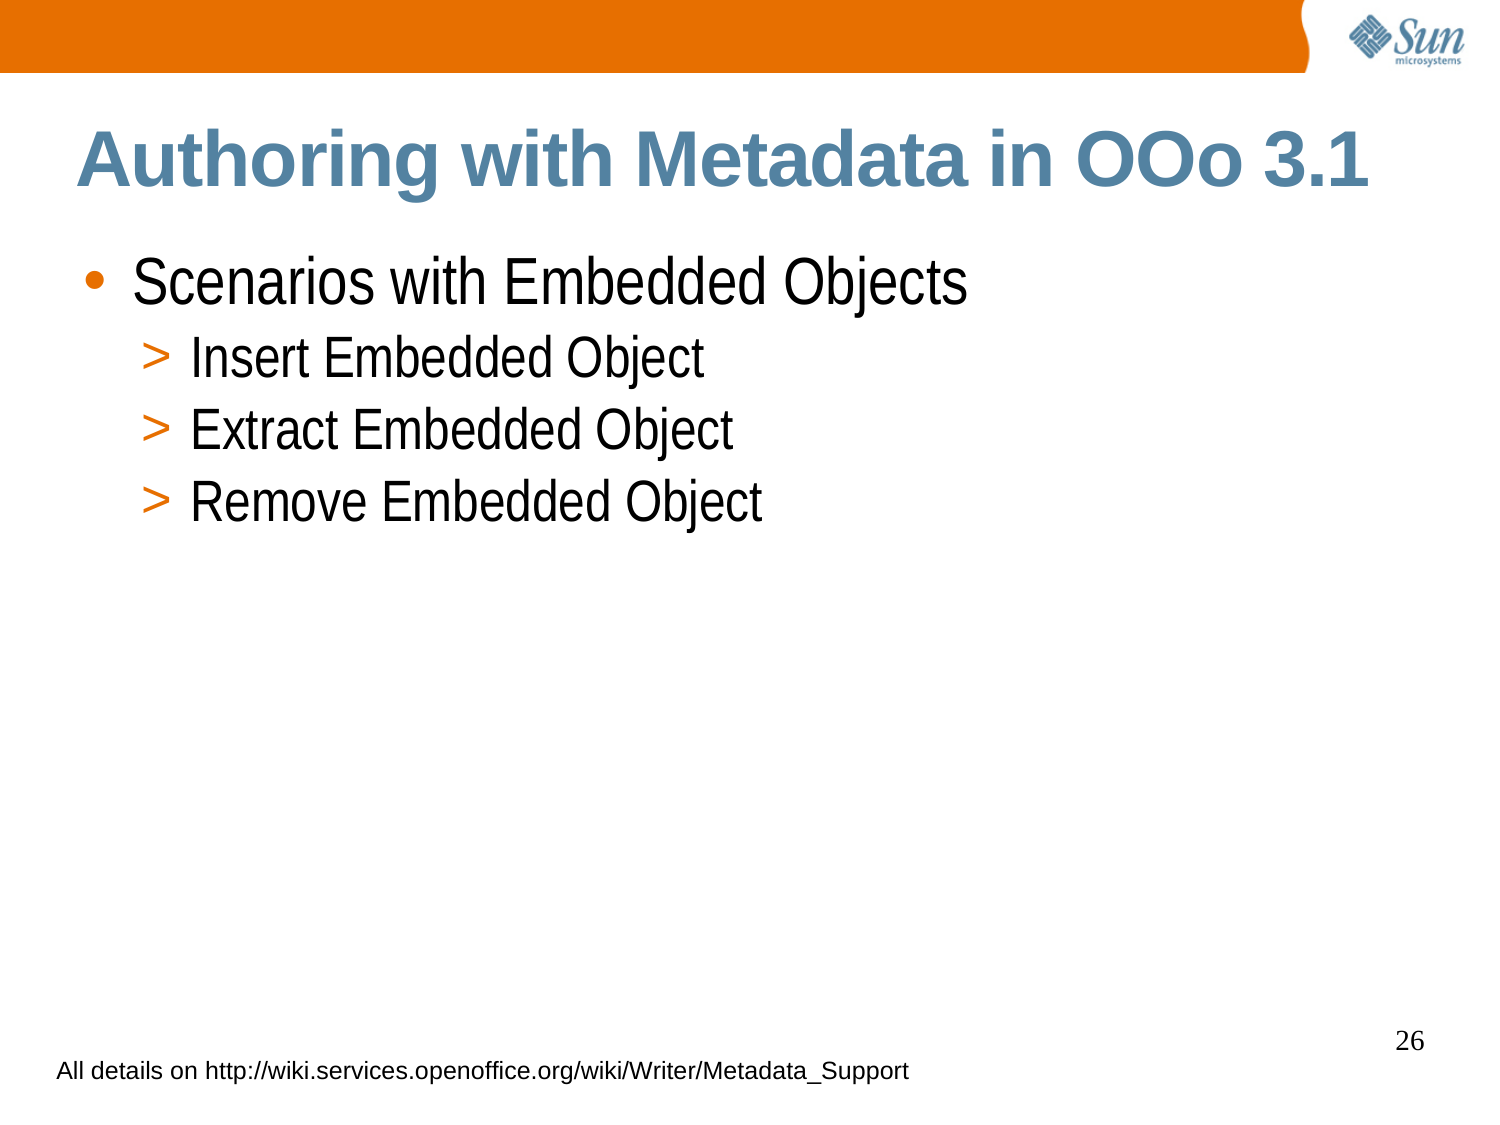

# Authoring with Metadata in OOo 3.1
Scenarios with Embedded Objects
Insert Embedded Object
Extract Embedded Object
Remove Embedded Object
26
All details on http://wiki.services.openoffice.org/wiki/Writer/Metadata_Support